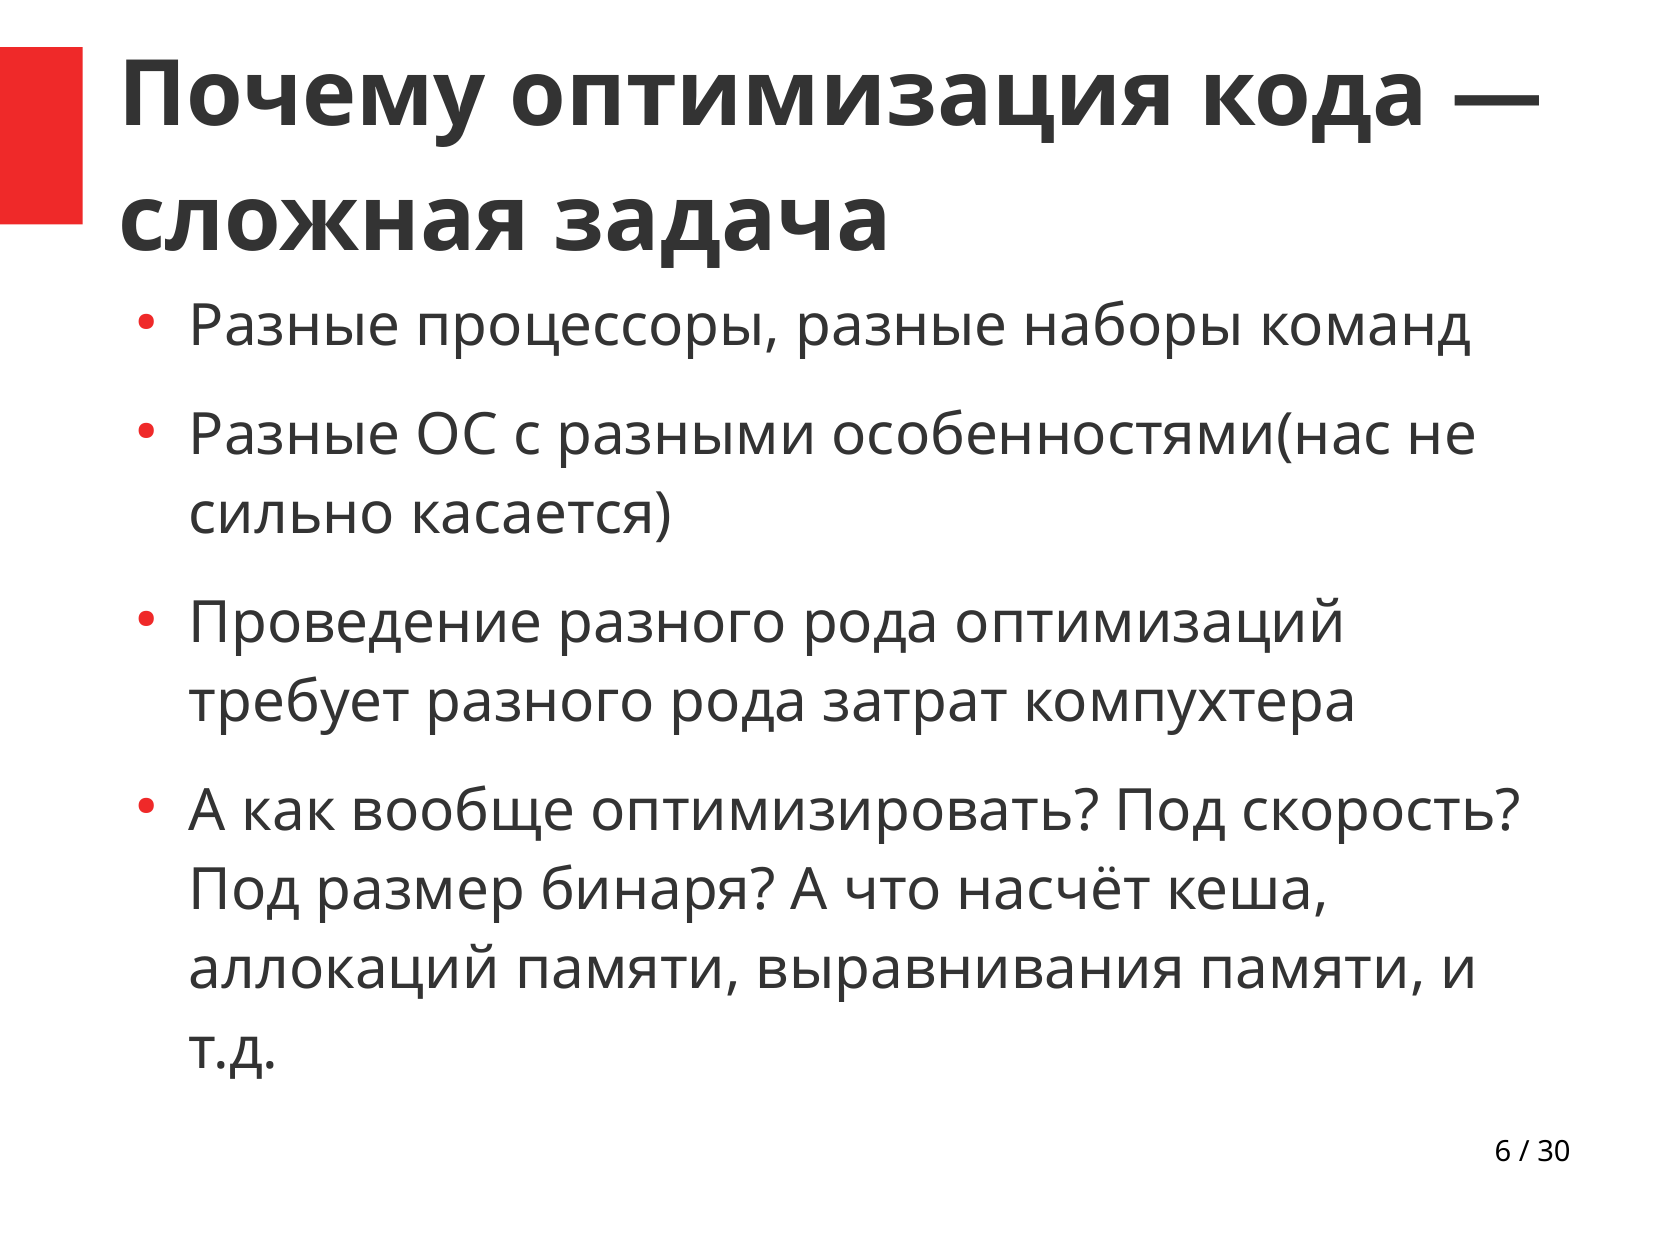

# Почему оптимизация кода — сложная задача
Разные процессоры, разные наборы команд
Разные ОС с разными особенностями(нас не сильно касается)
Проведение разного рода оптимизаций требует разного рода затрат компухтера
А как вообще оптимизировать? Под скорость? Под размер бинаря? А что насчёт кеша, аллокаций памяти, выравнивания памяти, и т.д.
6